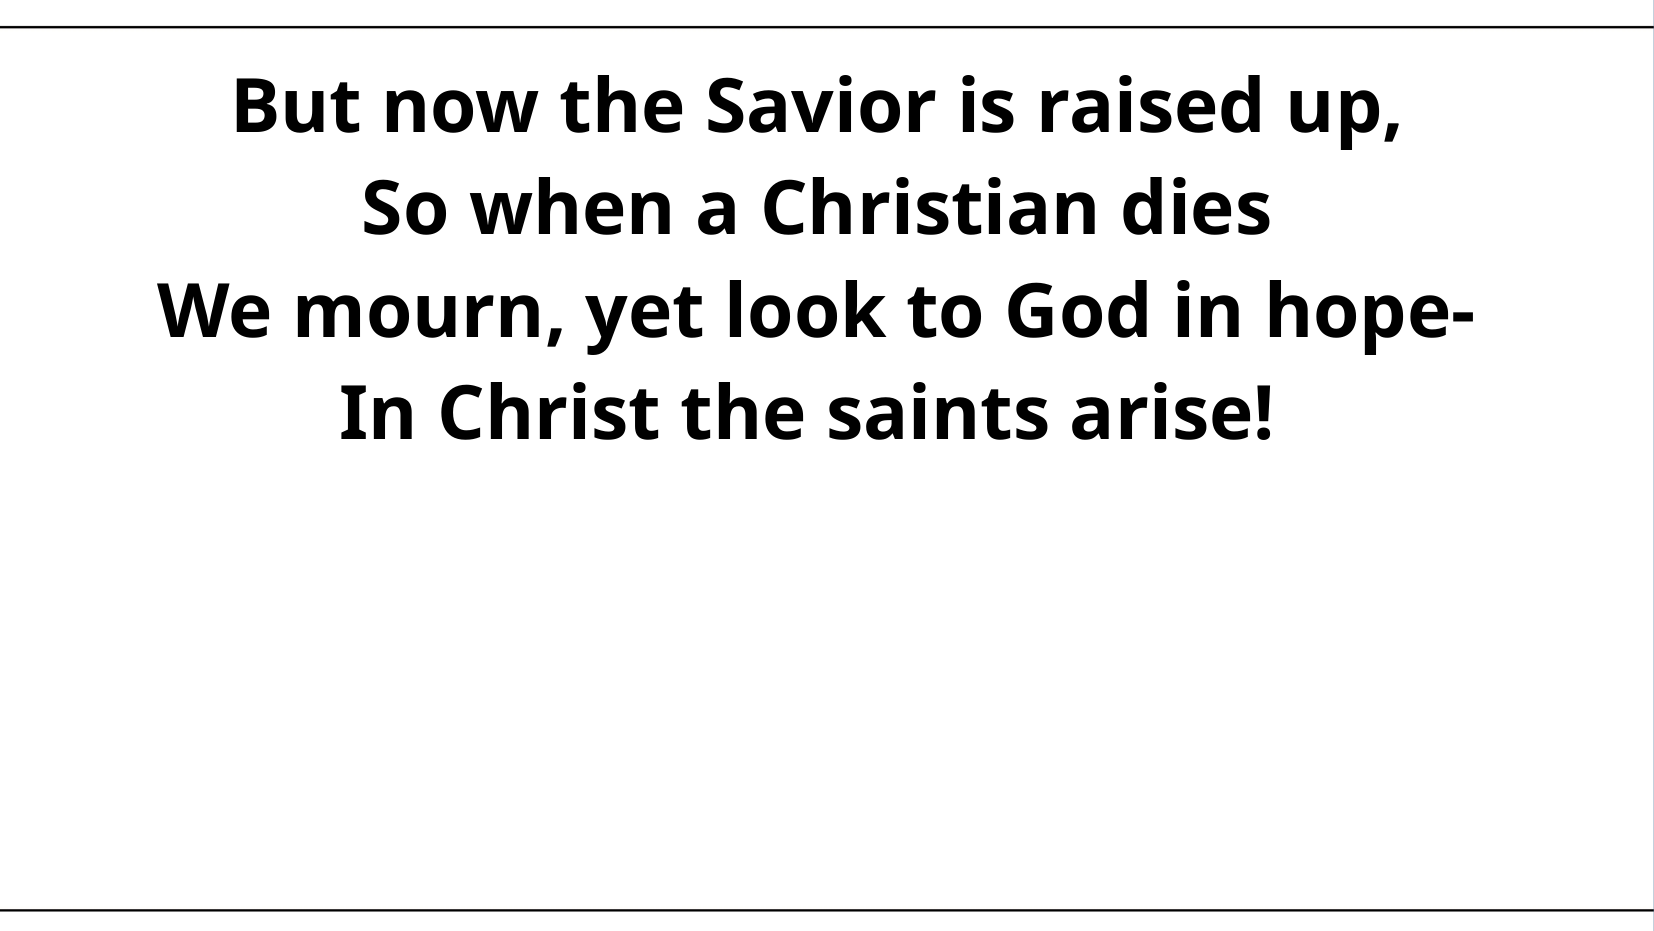

But now the Savior is raised up,
So when a Christian dies
We mourn, yet look to God in hope-
In Christ the saints arise!